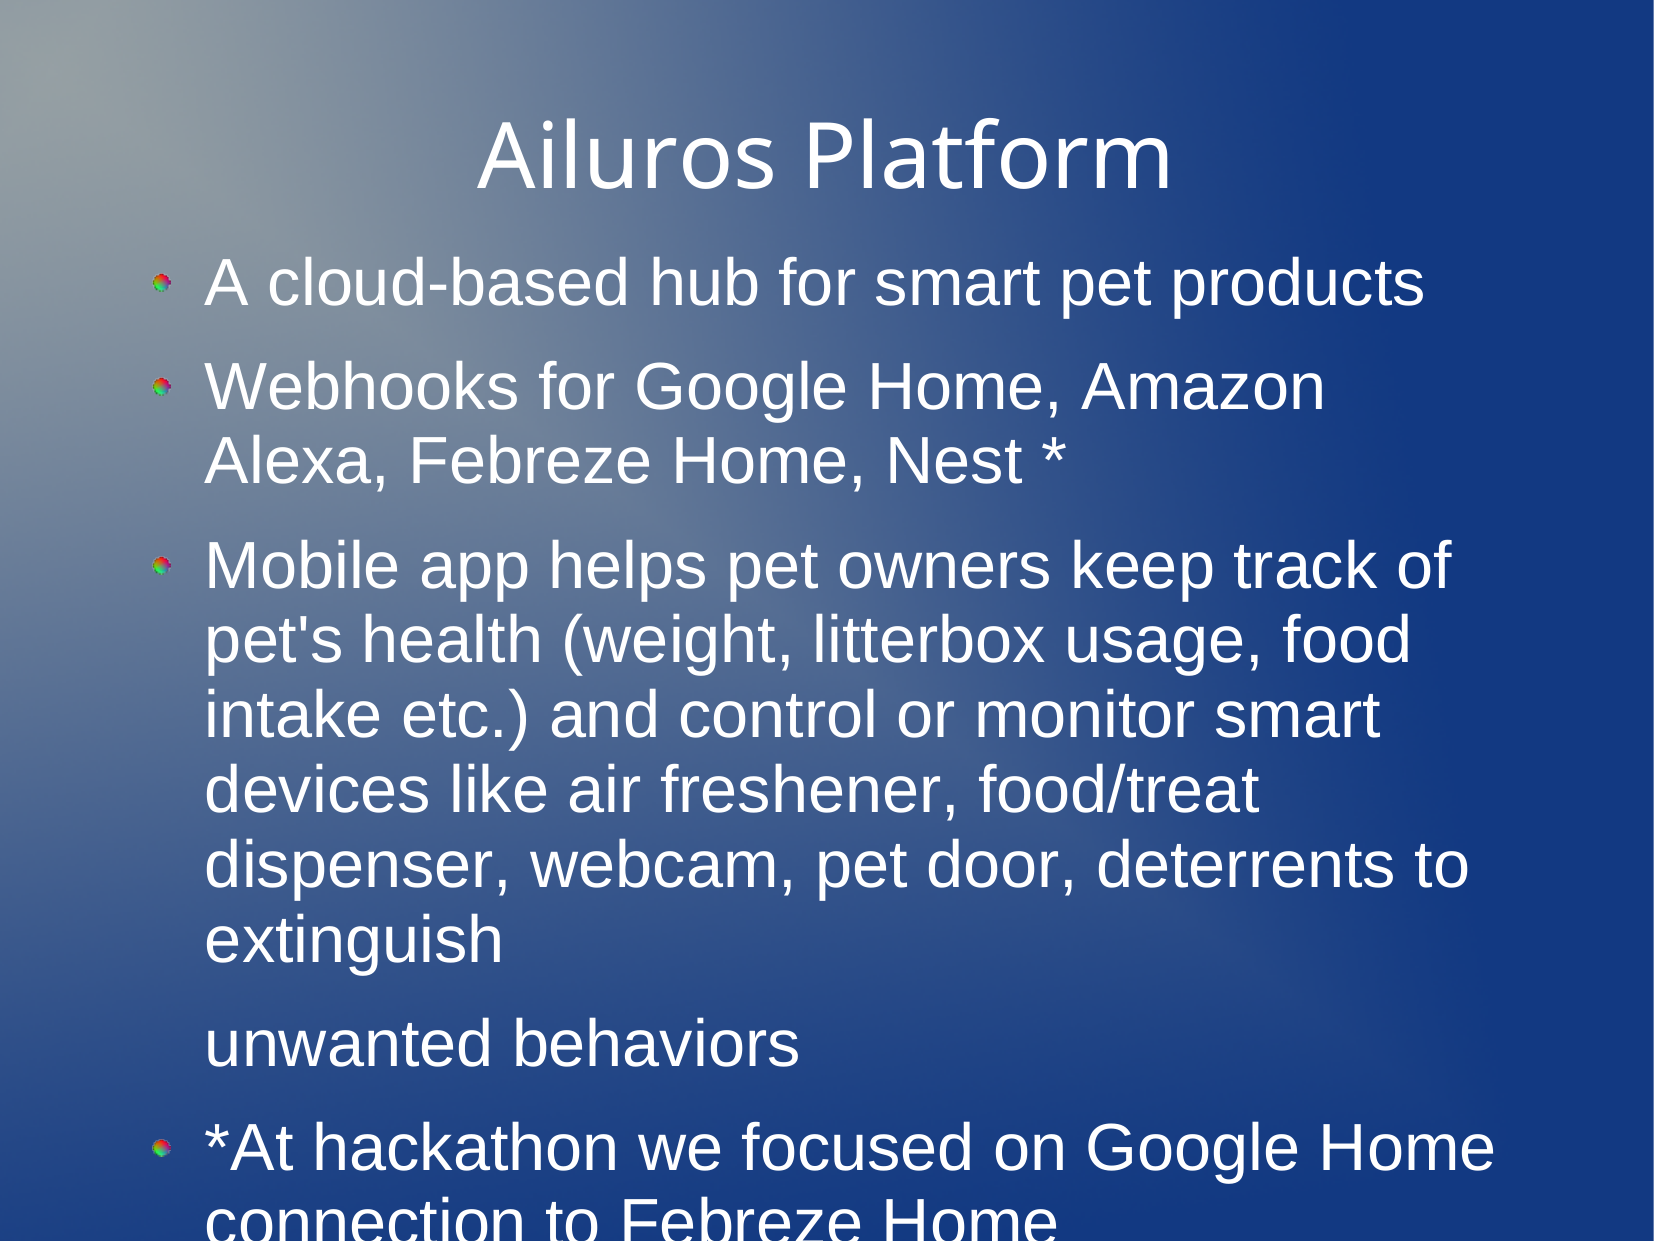

# Ailuros Platform
A cloud-based hub for smart pet products
Webhooks for Google Home, Amazon Alexa, Febreze Home, Nest *
Mobile app helps pet owners keep track of pet's health (weight, litterbox usage, food intake etc.) and control or monitor smart devices like air freshener, food/treat dispenser, webcam, pet door, deterrents to extinguish
unwanted behaviors
*At hackathon we focused on Google Home connection to Febreze Home